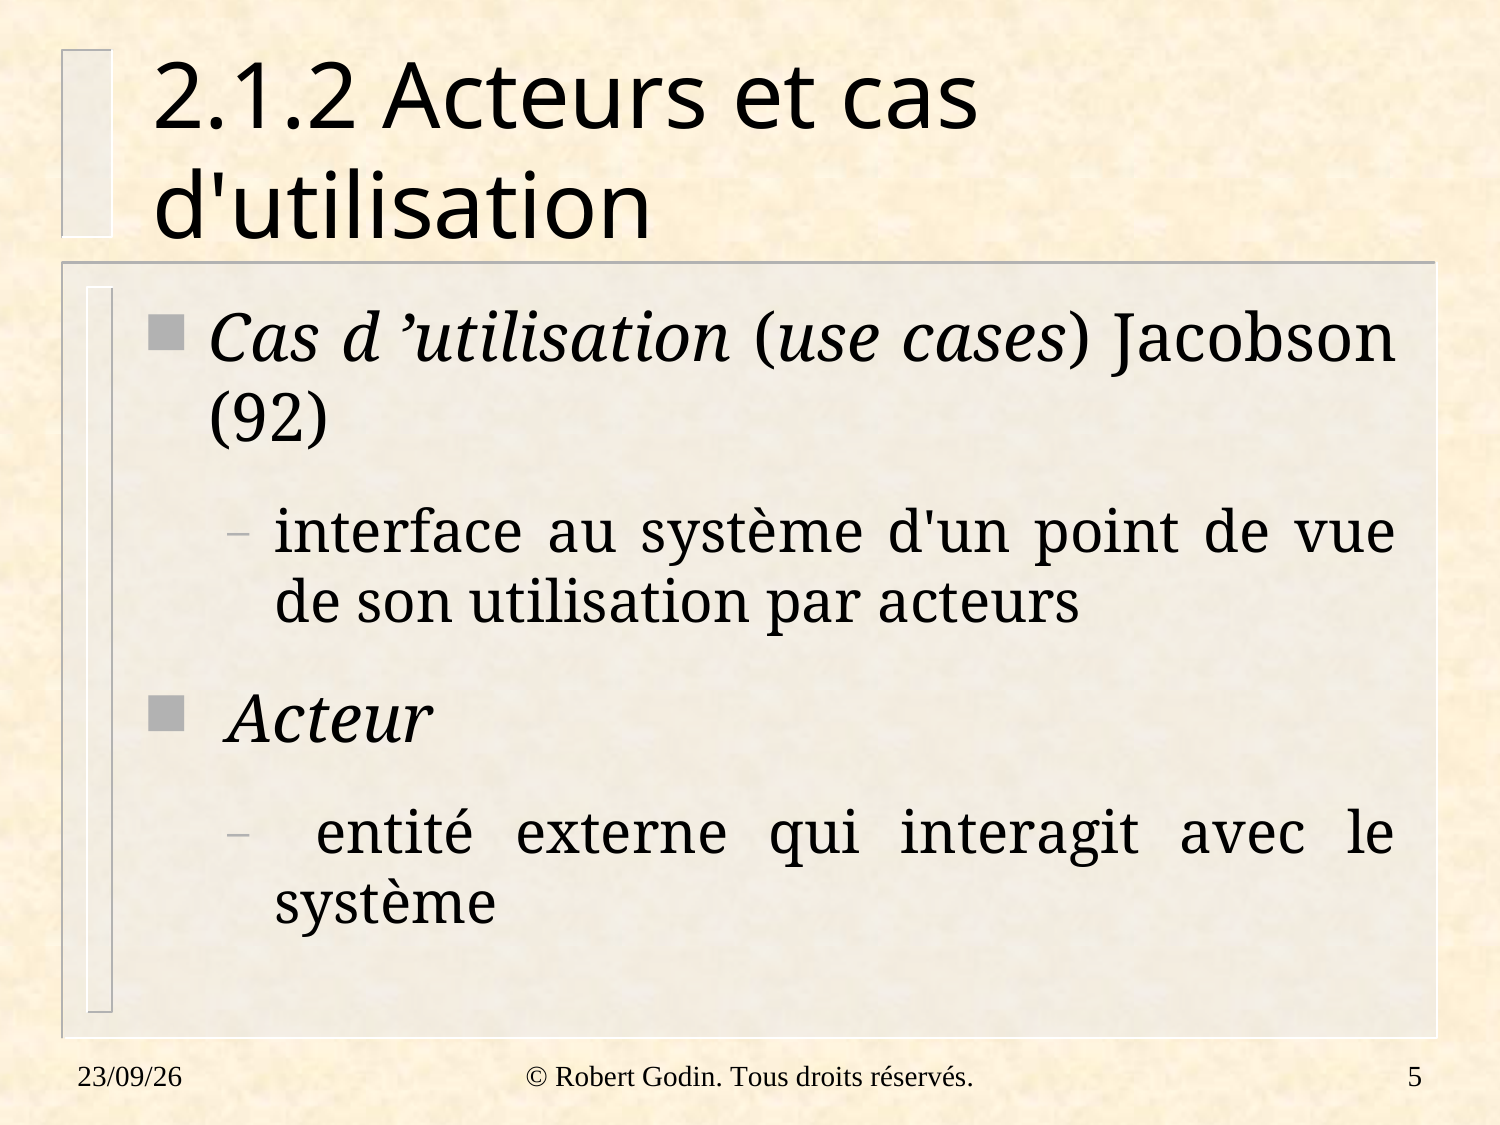

# 2.1.2 Acteurs et cas d'utilisation
Cas d ’utilisation (use cases) Jacobson (92)
interface au système d'un point de vue de son utilisation par acteurs
 Acteur
 entité externe qui interagit avec le système
© Robert Godin. Tous droits réservés.